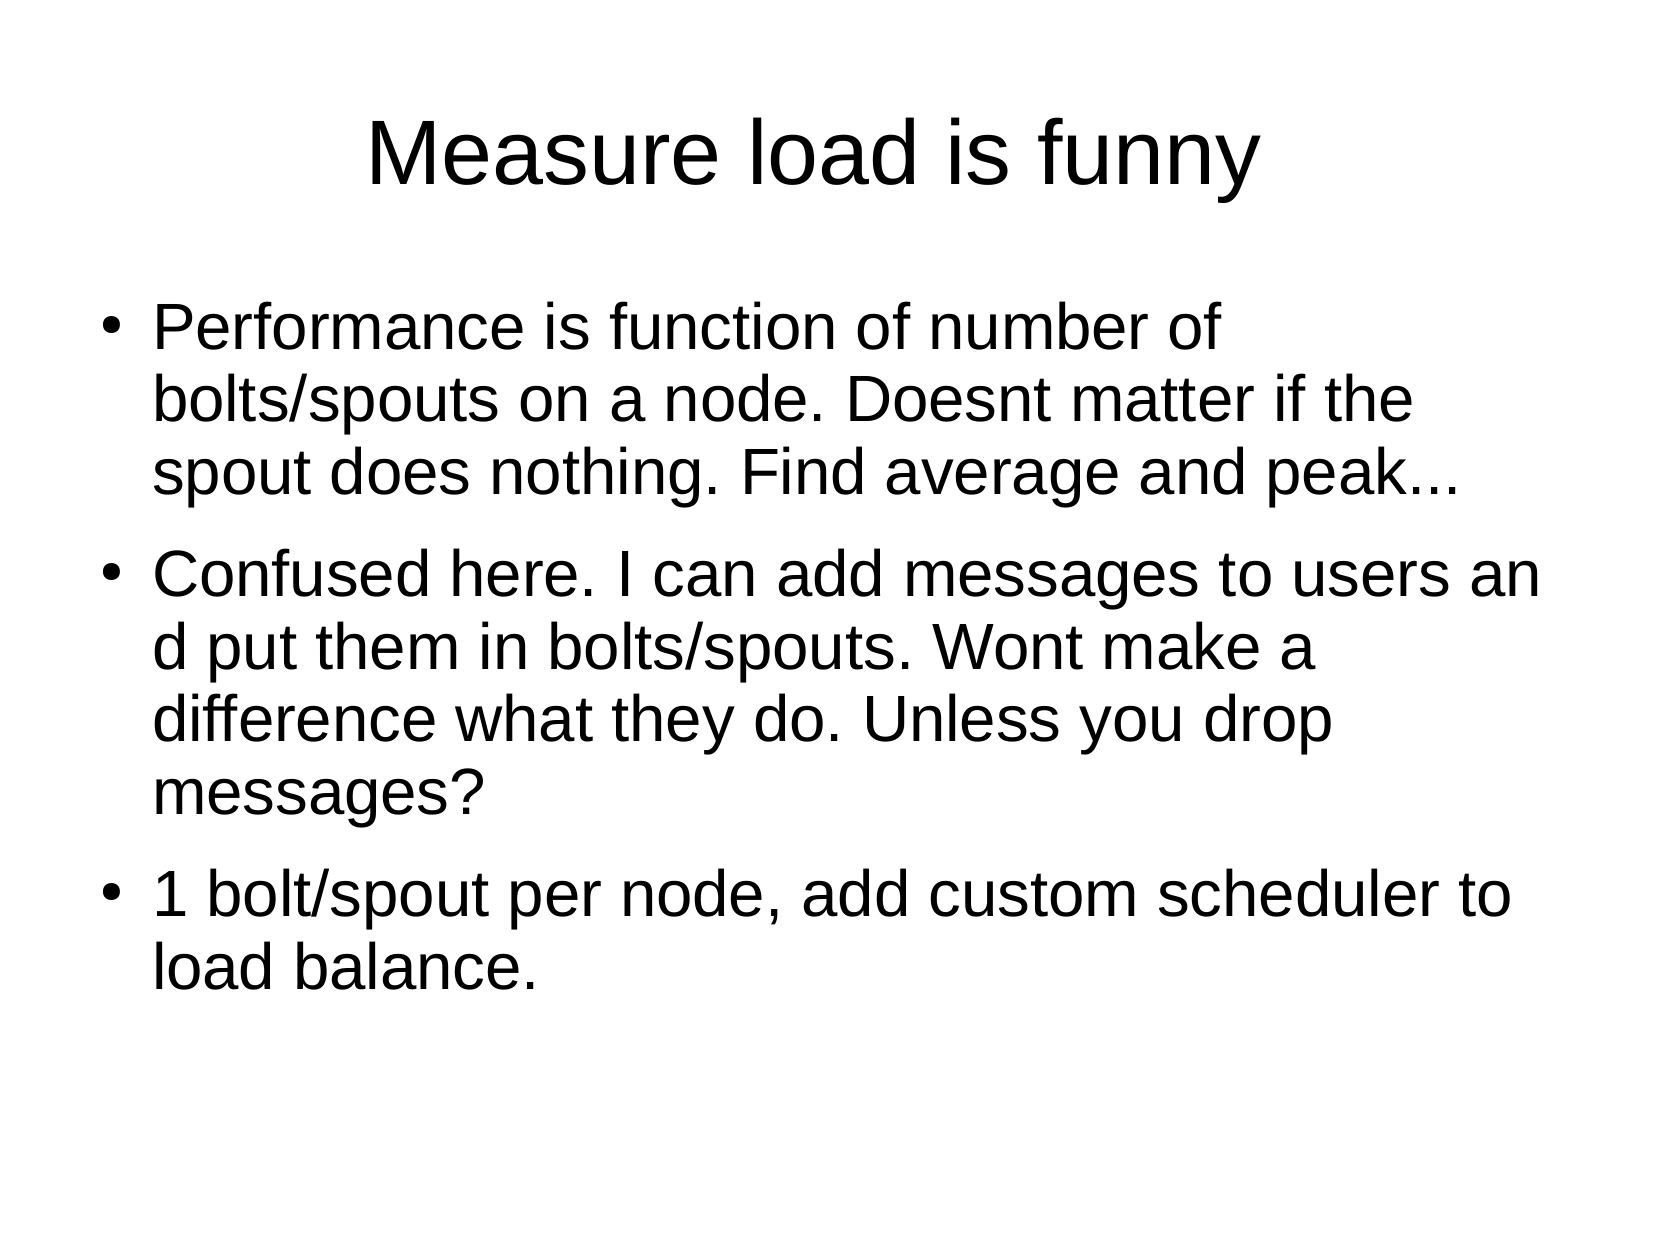

# Measure load is funny
Performance is function of number of bolts/spouts on a node. Doesnt matter if the spout does nothing. Find average and peak...
Confused here. I can add messages to users an d put them in bolts/spouts. Wont make a difference what they do. Unless you drop messages?
1 bolt/spout per node, add custom scheduler to load balance.